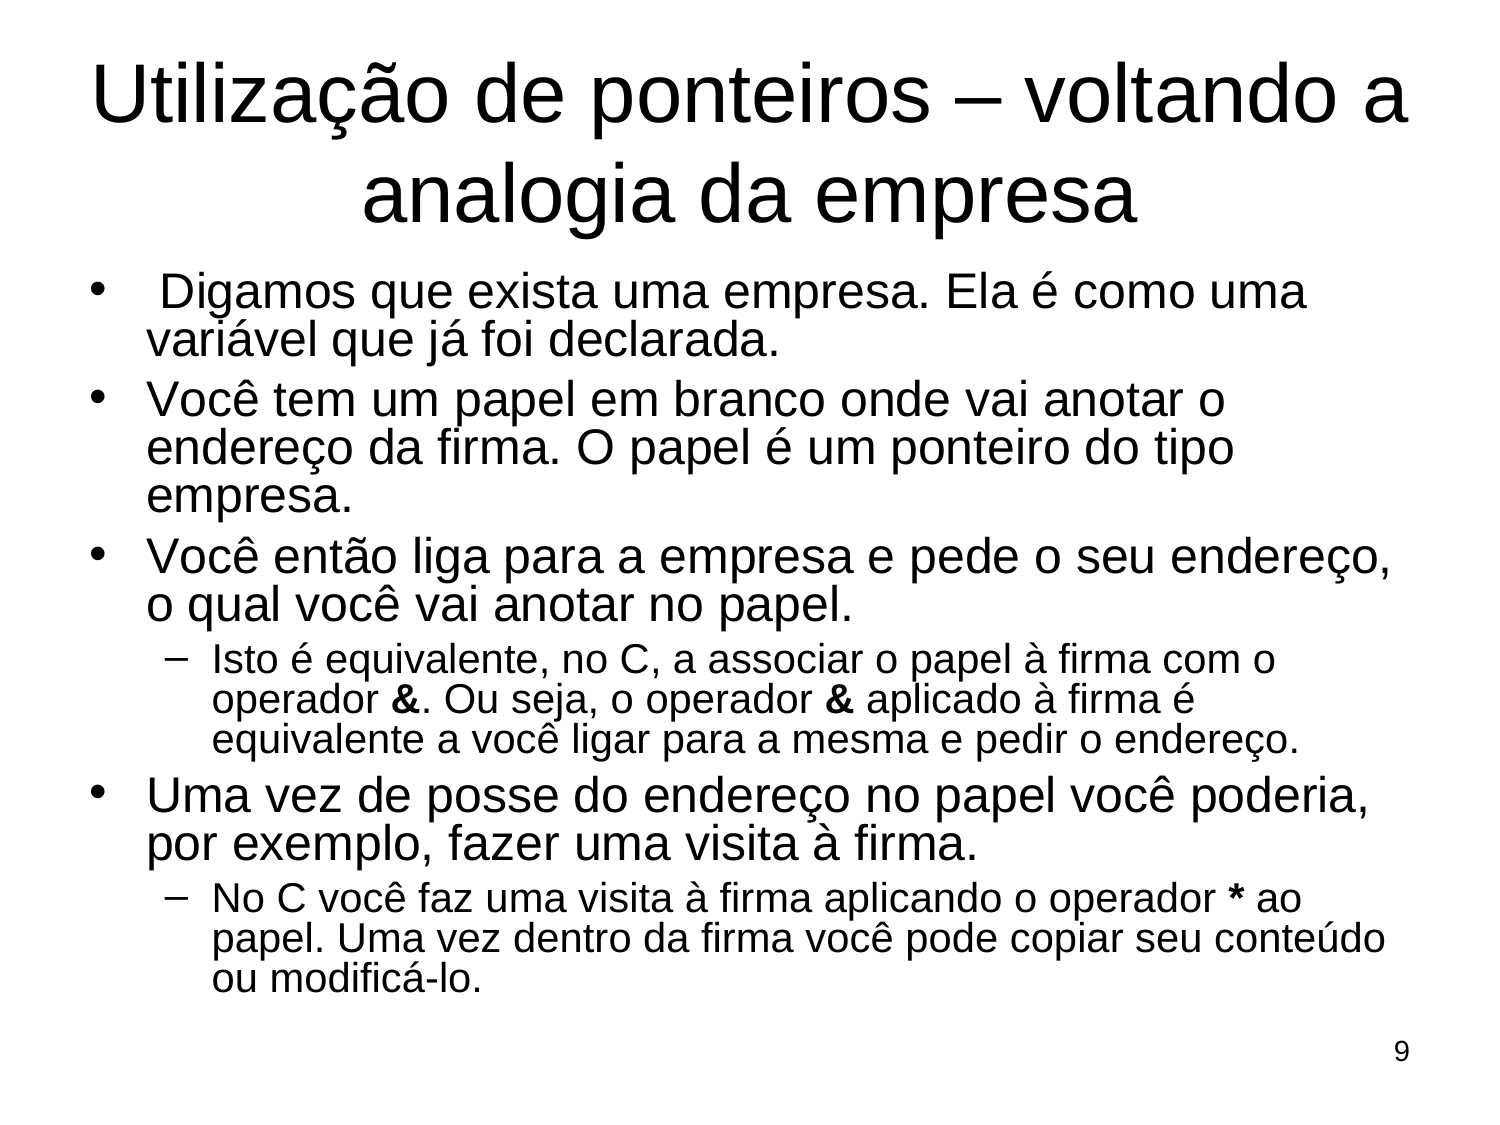

# Utilização de ponteiros – voltando a analogia da empresa
 Digamos que exista uma empresa. Ela é como uma variável que já foi declarada.
Você tem um papel em branco onde vai anotar o endereço da firma. O papel é um ponteiro do tipo empresa.
Você então liga para a empresa e pede o seu endereço, o qual você vai anotar no papel.
Isto é equivalente, no C, a associar o papel à firma com o operador &. Ou seja, o operador & aplicado à firma é equivalente a você ligar para a mesma e pedir o endereço.
Uma vez de posse do endereço no papel você poderia, por exemplo, fazer uma visita à firma.
No C você faz uma visita à firma aplicando o operador * ao papel. Uma vez dentro da firma você pode copiar seu conteúdo ou modificá-lo.
9